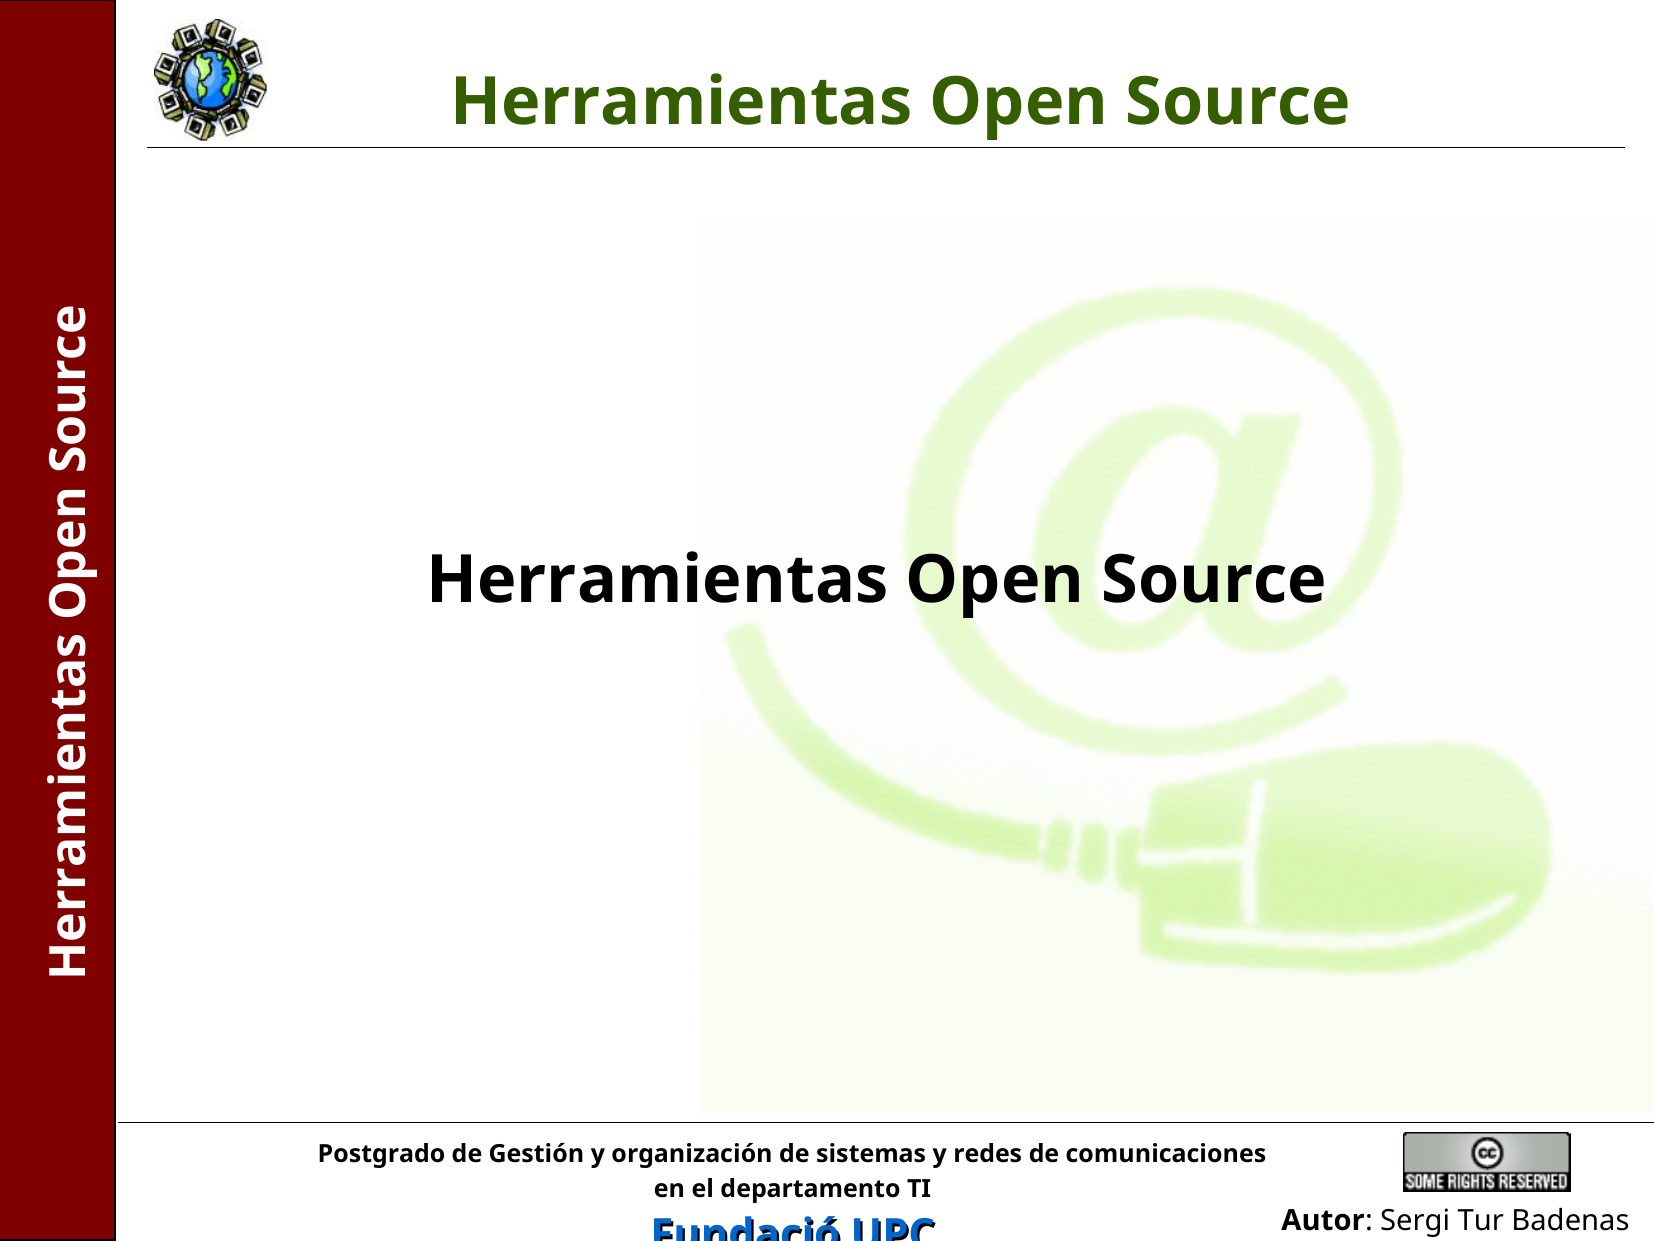

# Herramientas Open Source
Herramientas Open Source